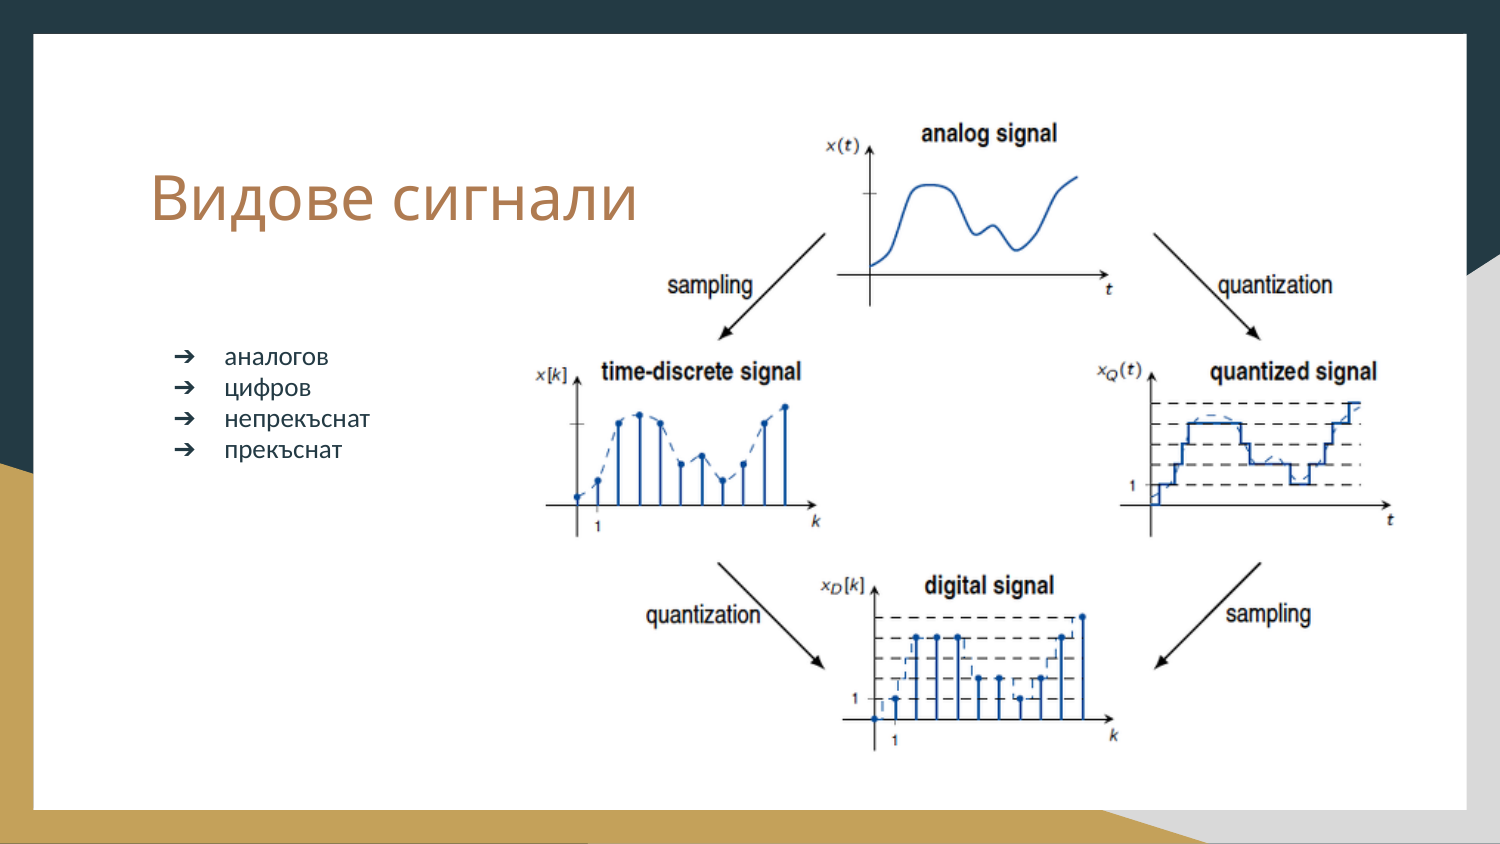

# Видове сигнали
аналогов
цифров
непрекъснат
прекъснат